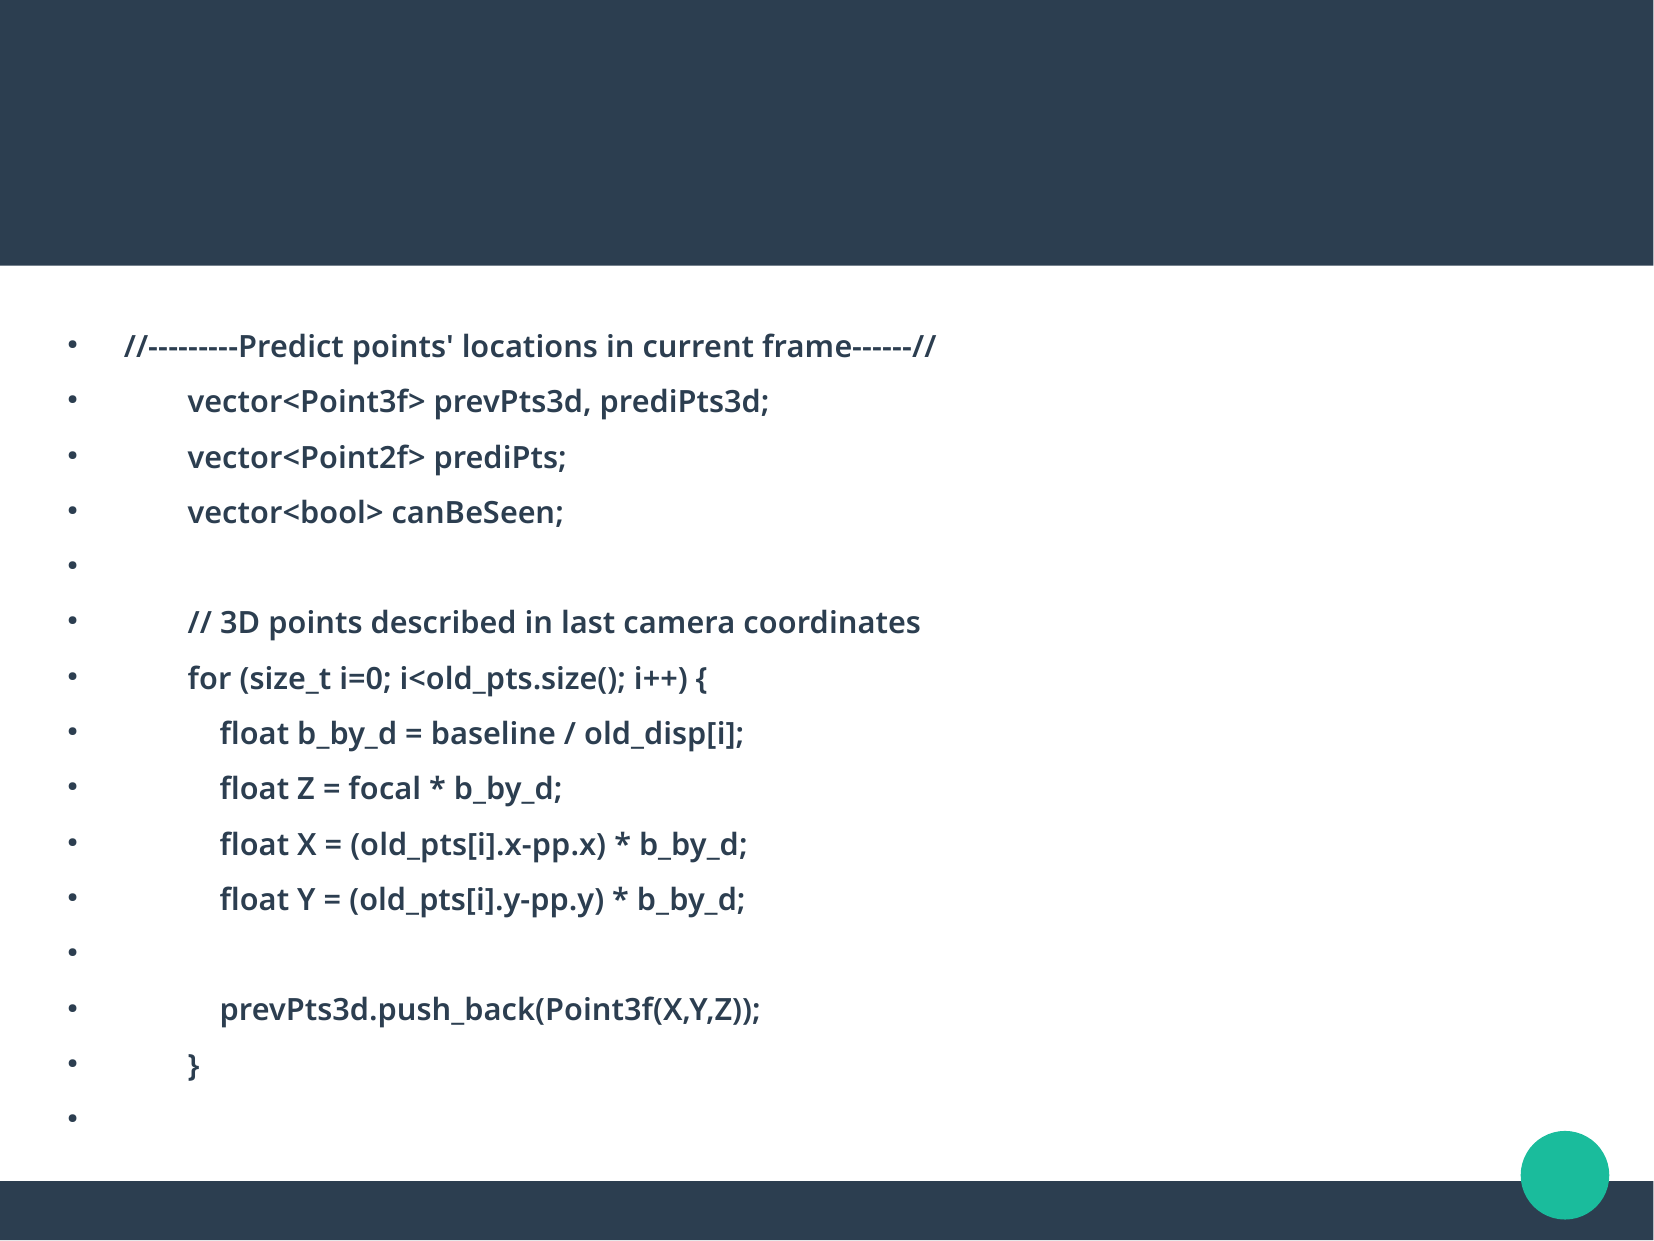

#
 //---------Predict points' locations in current frame------//
 vector<Point3f> prevPts3d, prediPts3d;
 vector<Point2f> prediPts;
 vector<bool> canBeSeen;
 // 3D points described in last camera coordinates
 for (size_t i=0; i<old_pts.size(); i++) {
 float b_by_d = baseline / old_disp[i];
 float Z = focal * b_by_d;
 float X = (old_pts[i].x-pp.x) * b_by_d;
 float Y = (old_pts[i].y-pp.y) * b_by_d;
 prevPts3d.push_back(Point3f(X,Y,Z));
 }